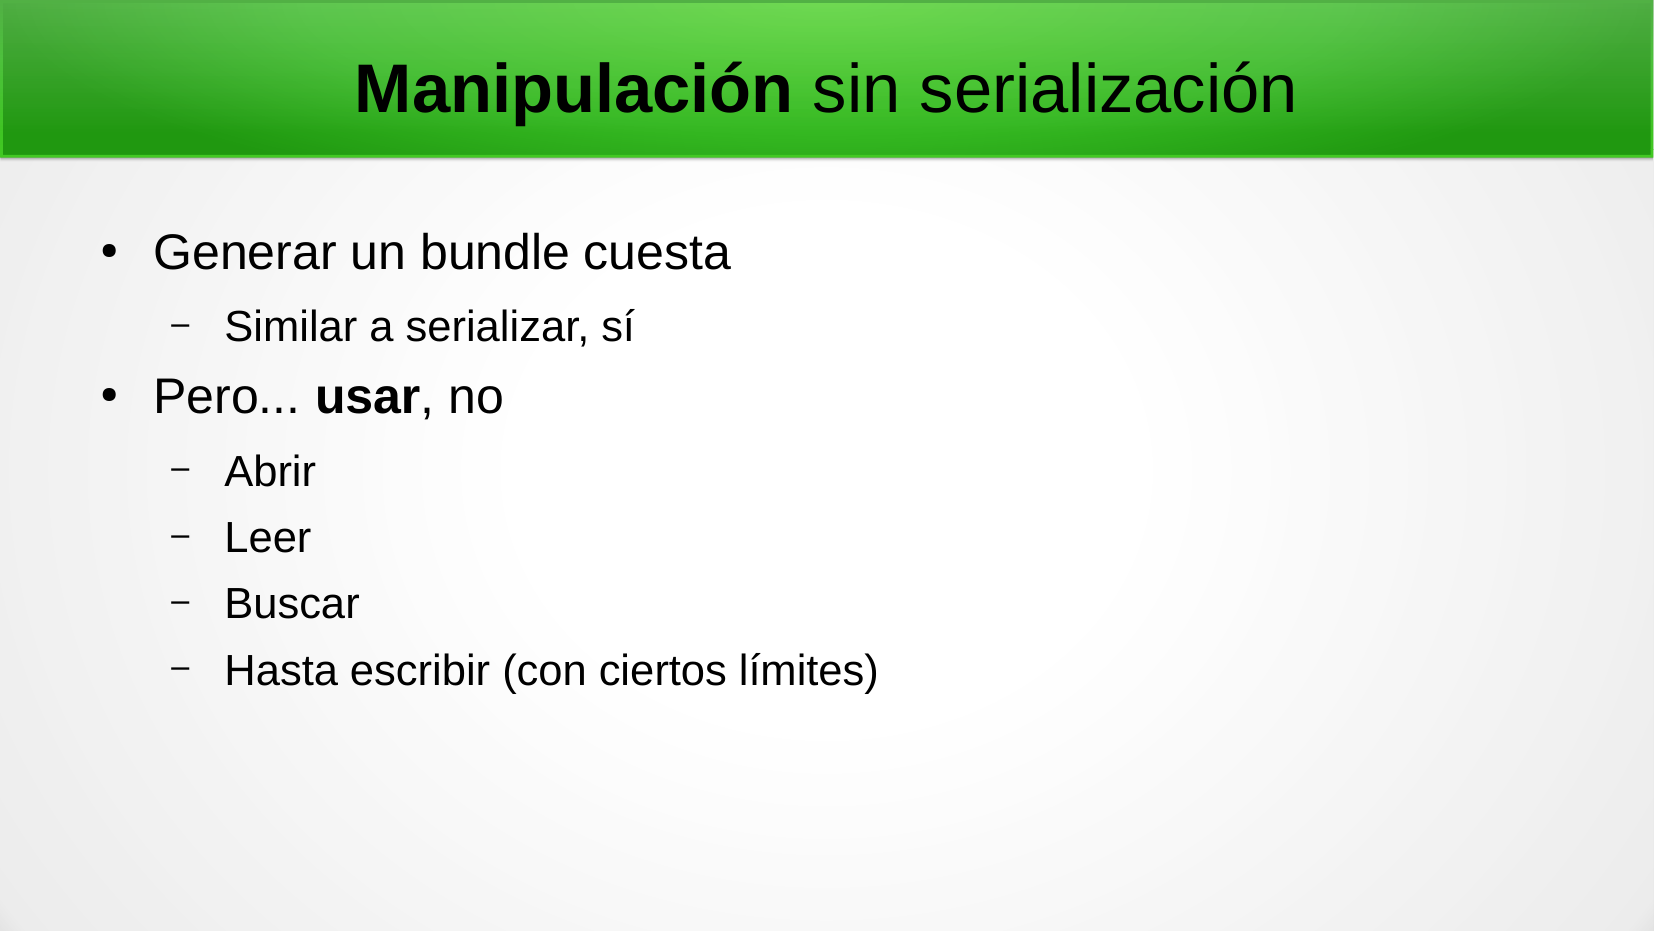

# Manipulación sin serialización
Generar un bundle cuesta
Similar a serializar, sí
Pero... usar, no
Abrir
Leer
Buscar
Hasta escribir (con ciertos límites)